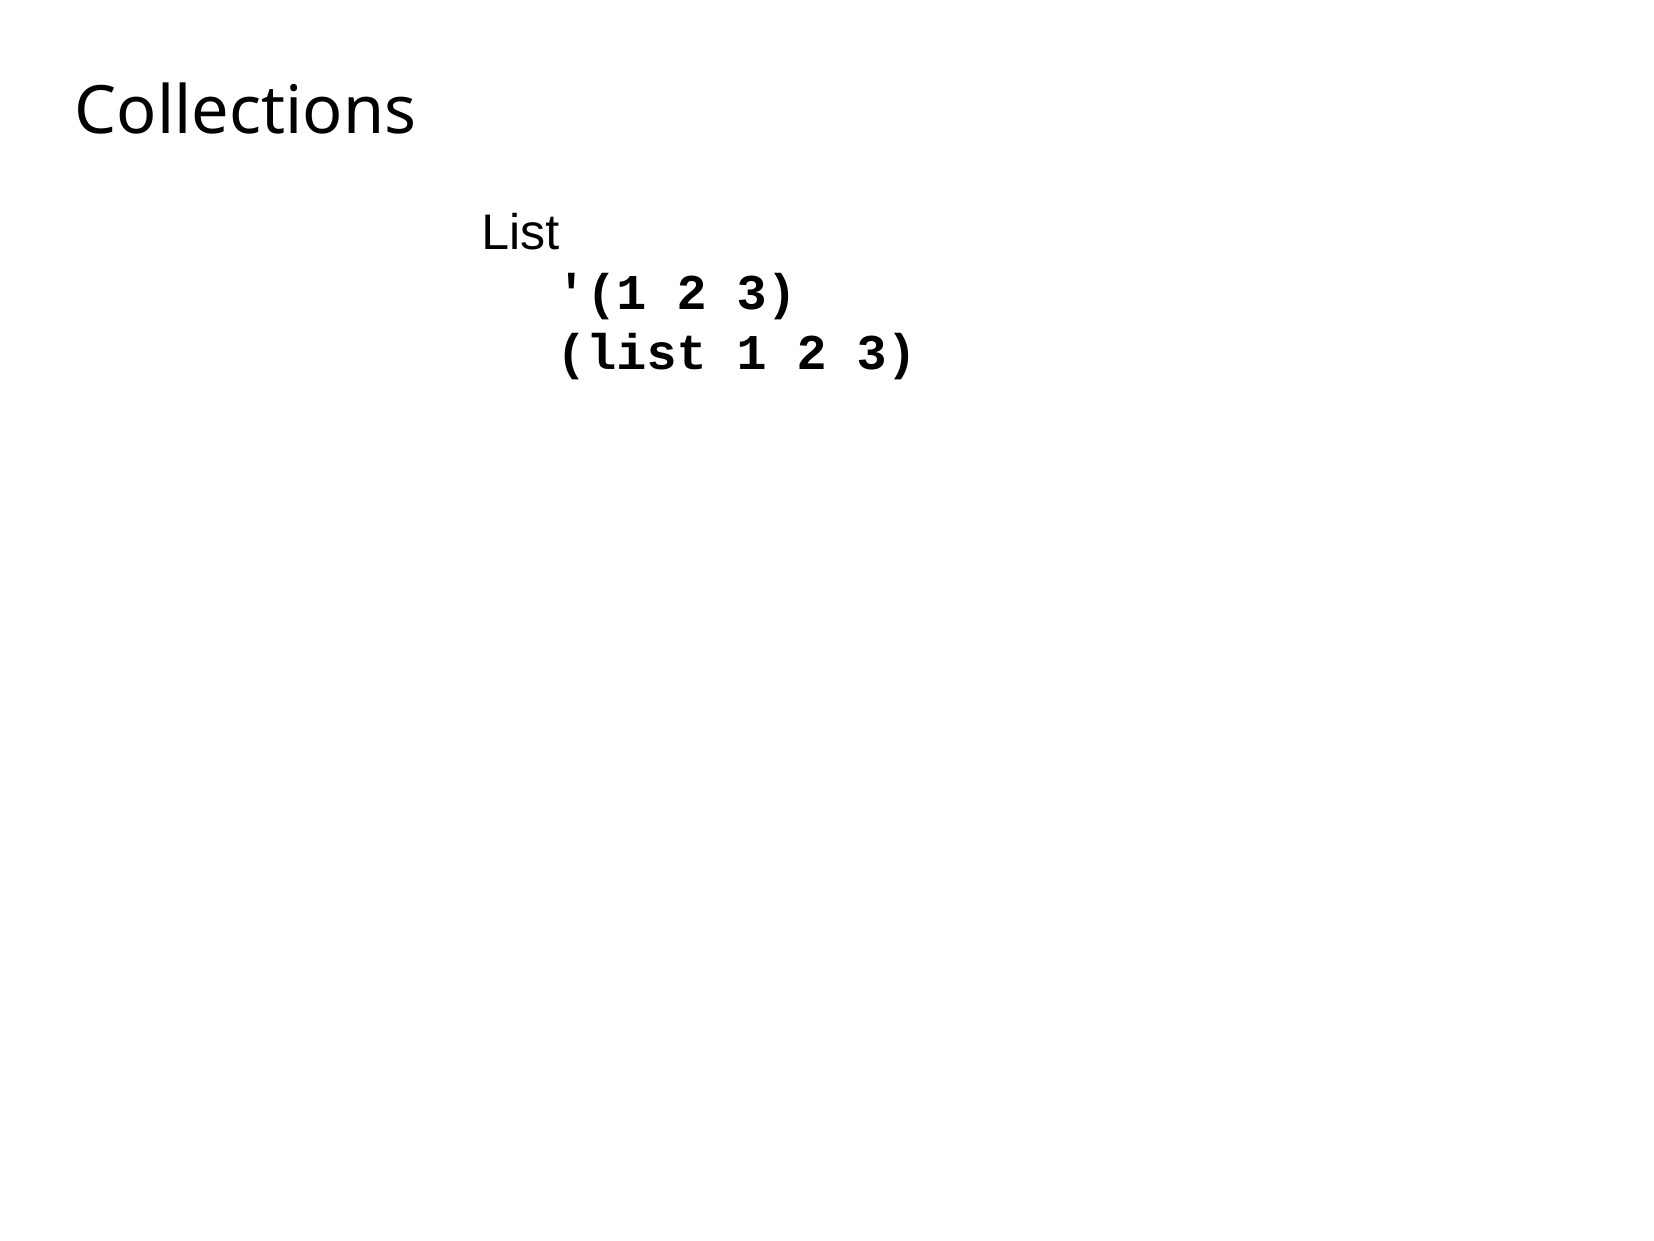

Collections
List
	'(1 2 3)
	(list 1 2 3)